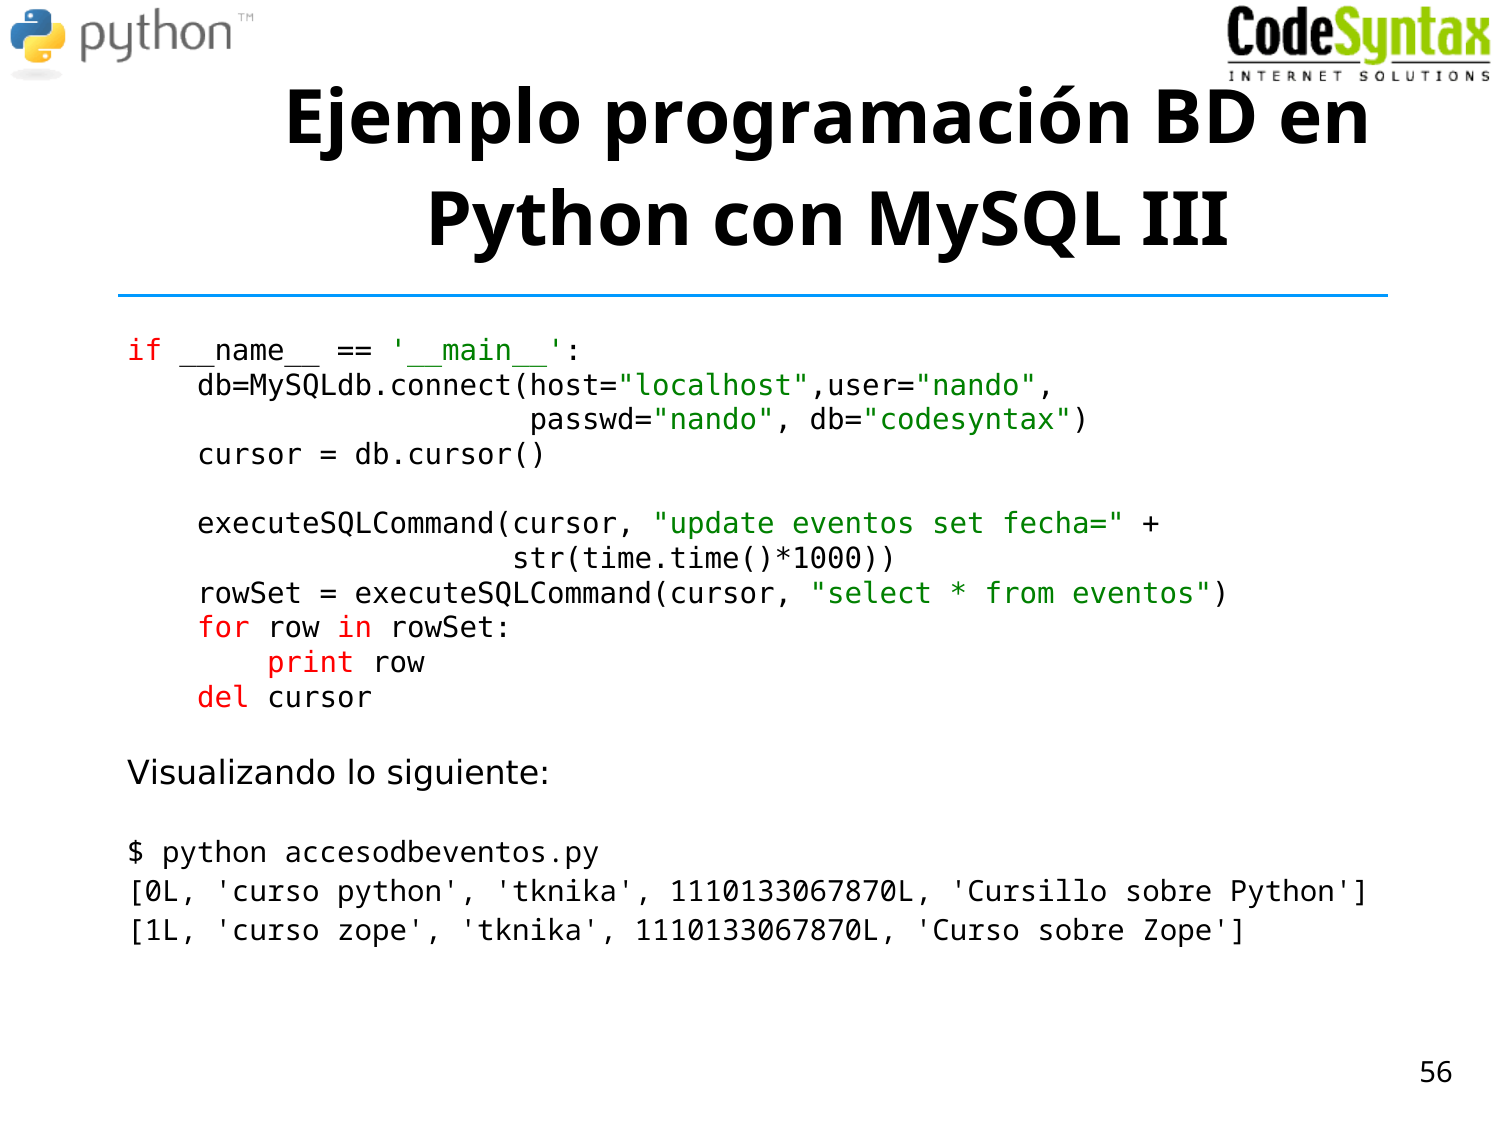

# Ejemplo programación BD en Python con MySQL III
if __name__ == '__main__':
 db=MySQLdb.connect(host="localhost",user="nando",
 passwd="nando", db="codesyntax")
 cursor = db.cursor()
 executeSQLCommand(cursor, "update eventos set fecha=" +
 str(time.time()*1000))
 rowSet = executeSQLCommand(cursor, "select * from eventos")
 for row in rowSet:
 print row
 del cursor
Visualizando lo siguiente:
$ python accesodbeventos.py
[0L, 'curso python', 'tknika', 1110133067870L, 'Cursillo sobre Python']
[1L, 'curso zope', 'tknika', 1110133067870L, 'Curso sobre Zope']
56